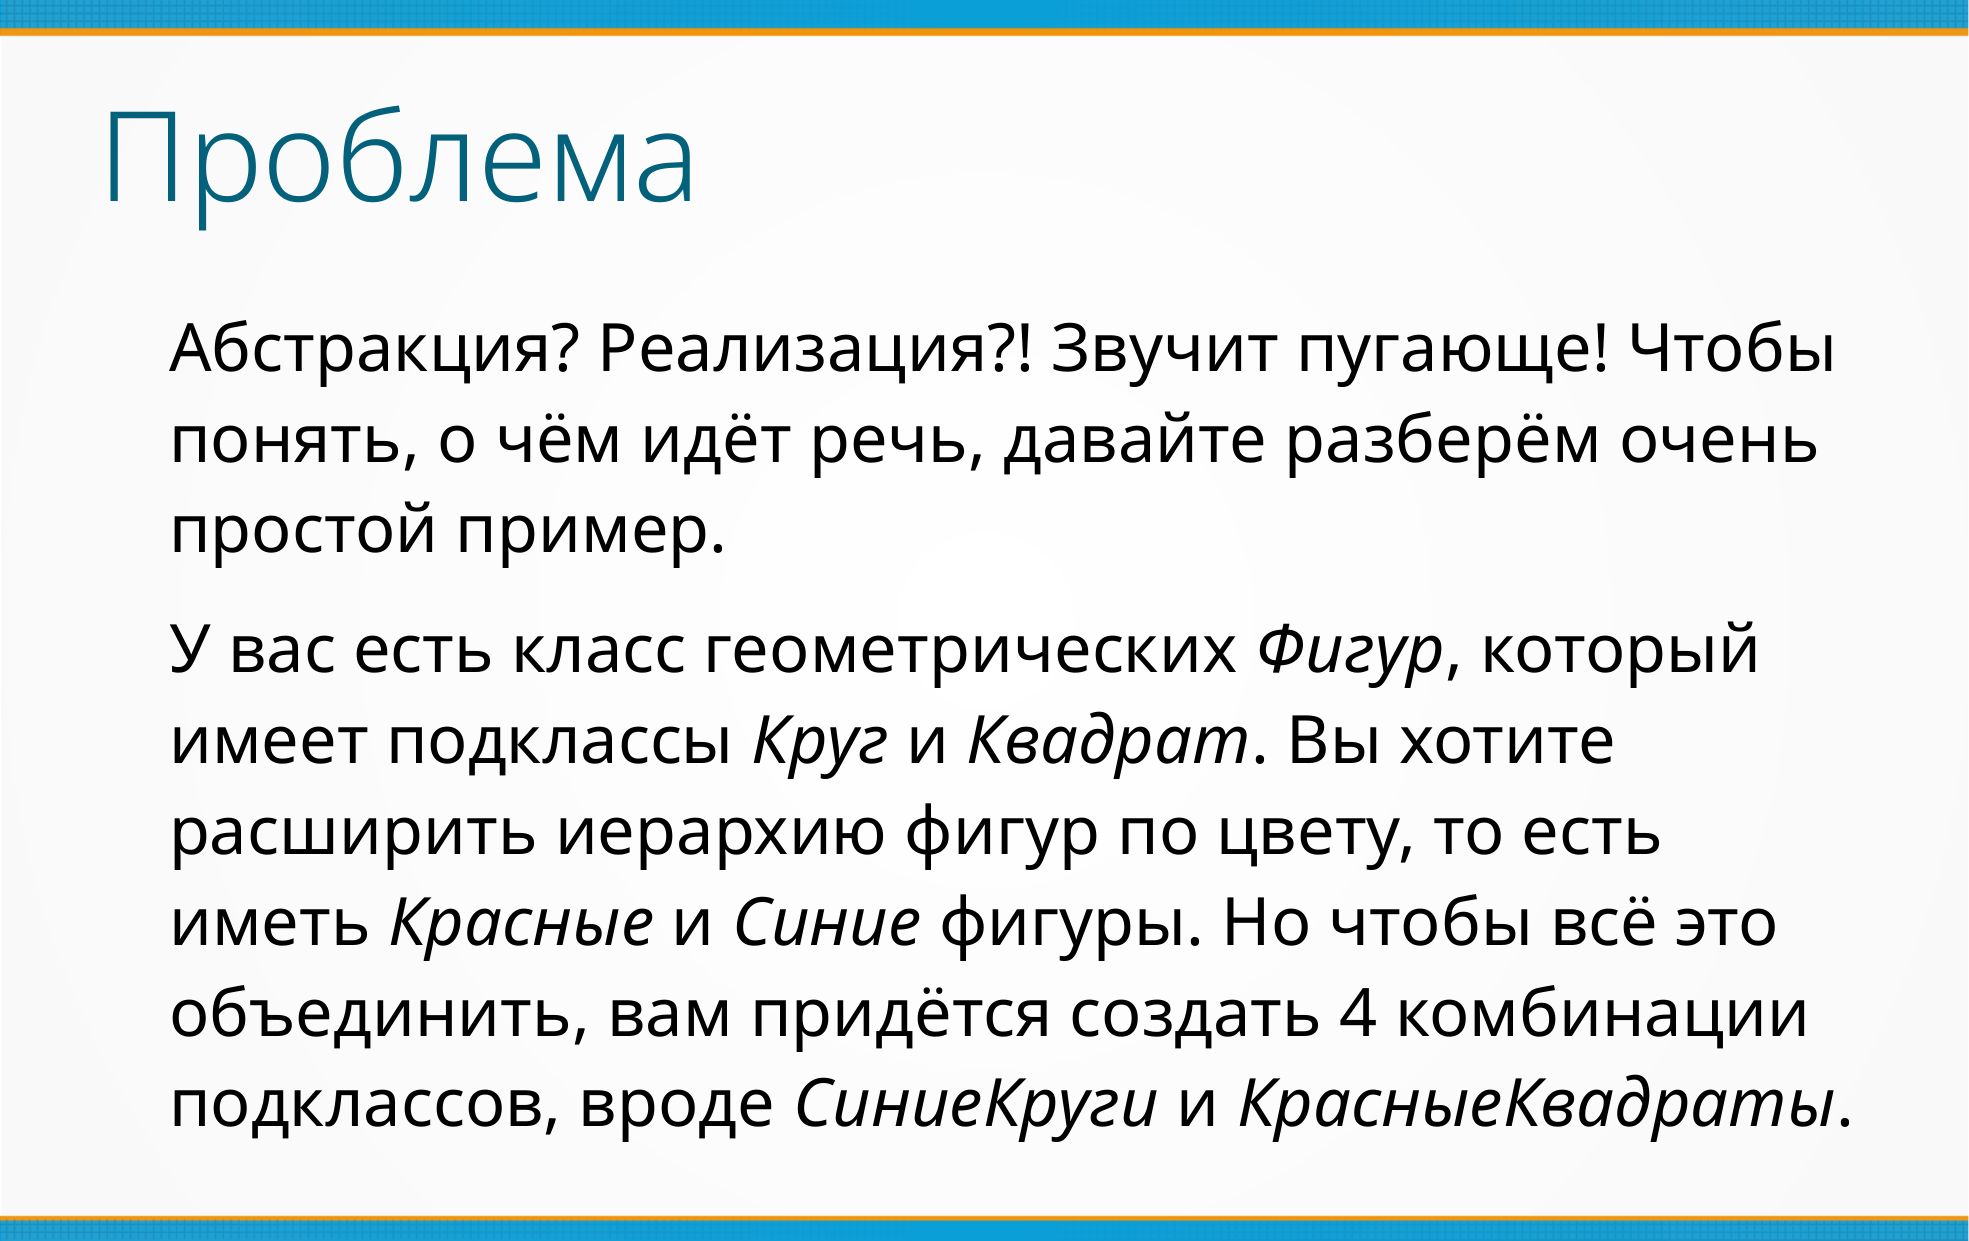

# Проблема
Абстракция? Реализация?! Звучит пугающе! Чтобы понять, о чём идёт речь, давайте разберём очень простой пример.
У вас есть класс геометрических Фигур, который имеет подклассы Круг и Квадрат. Вы хотите расширить иерархию фигур по цвету, то есть иметь Красные и Синие фигуры. Но чтобы всё это объединить, вам придётся создать 4 комбинации подклассов, вроде СиниеКруги и КрасныеКвадраты.